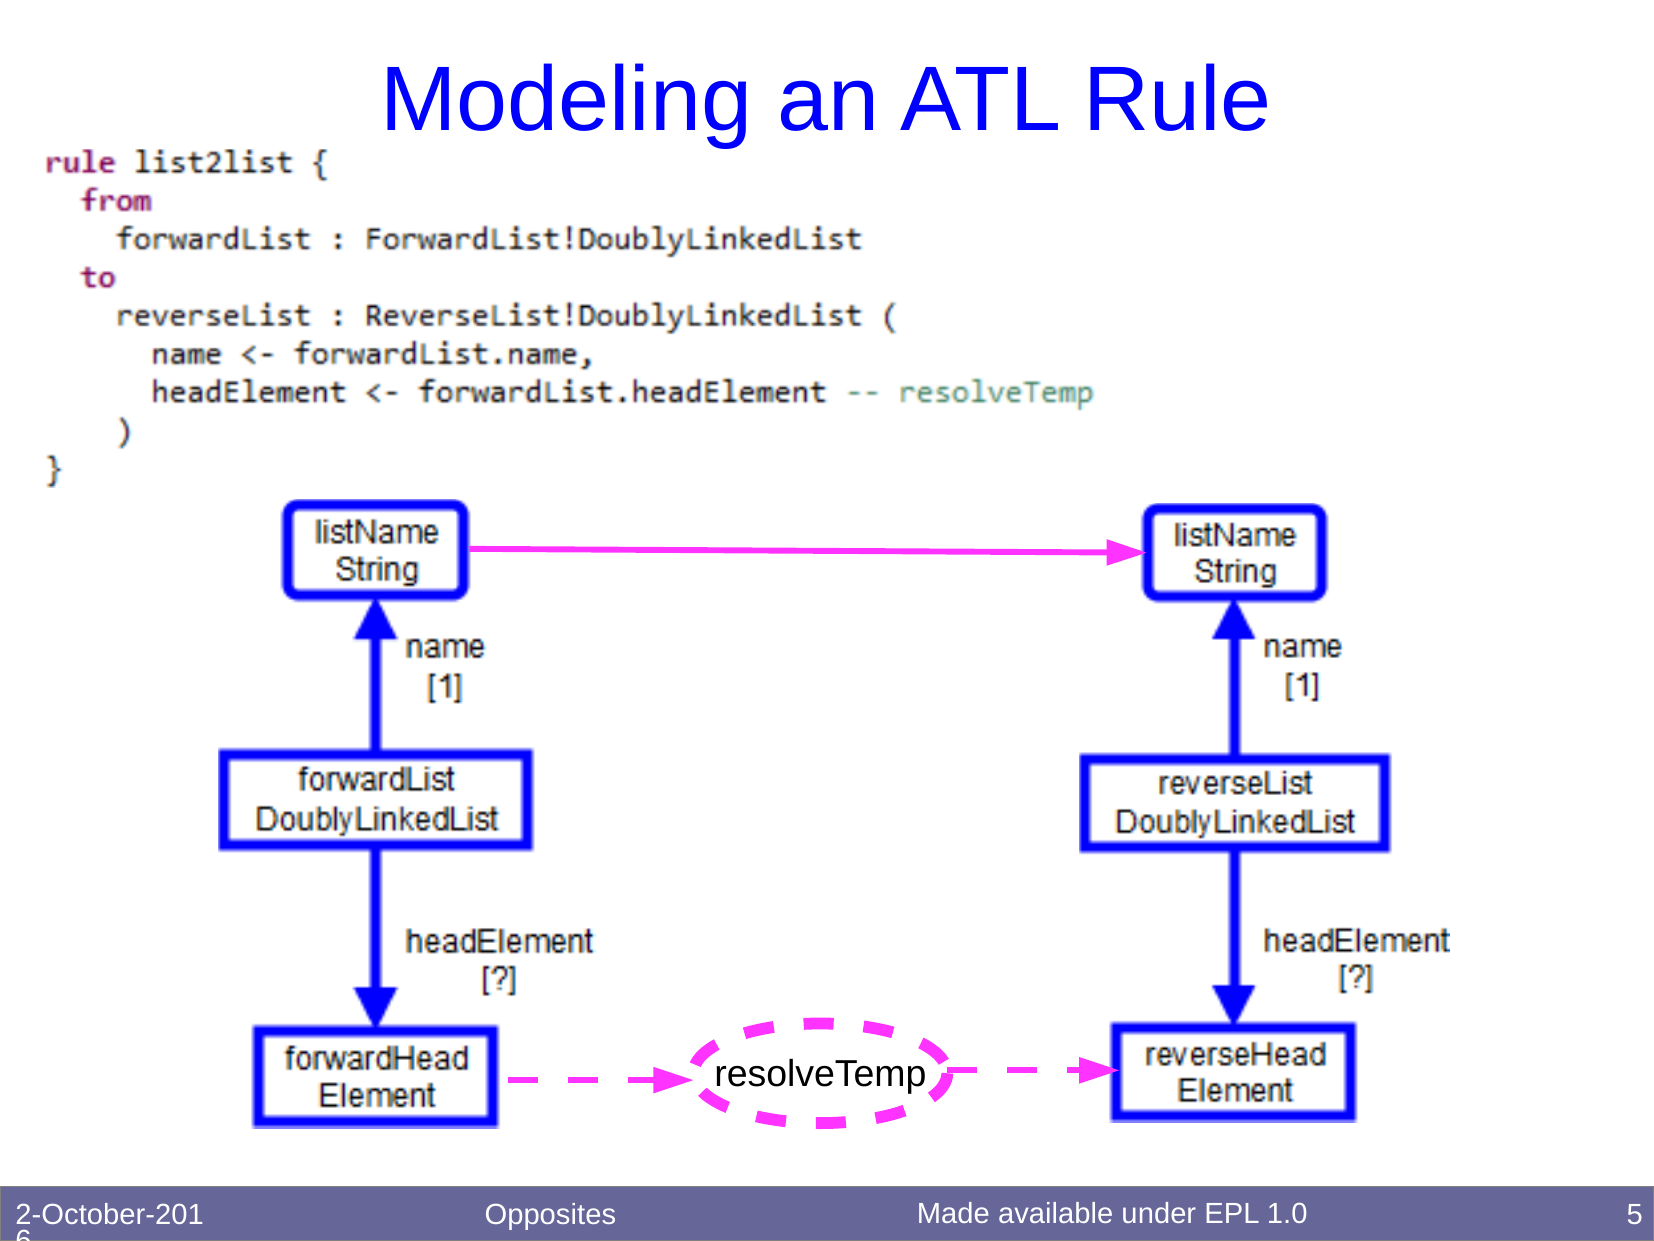

# Modeling an ATL Rule
resolveTemp
2-October-2016
Opposites
5